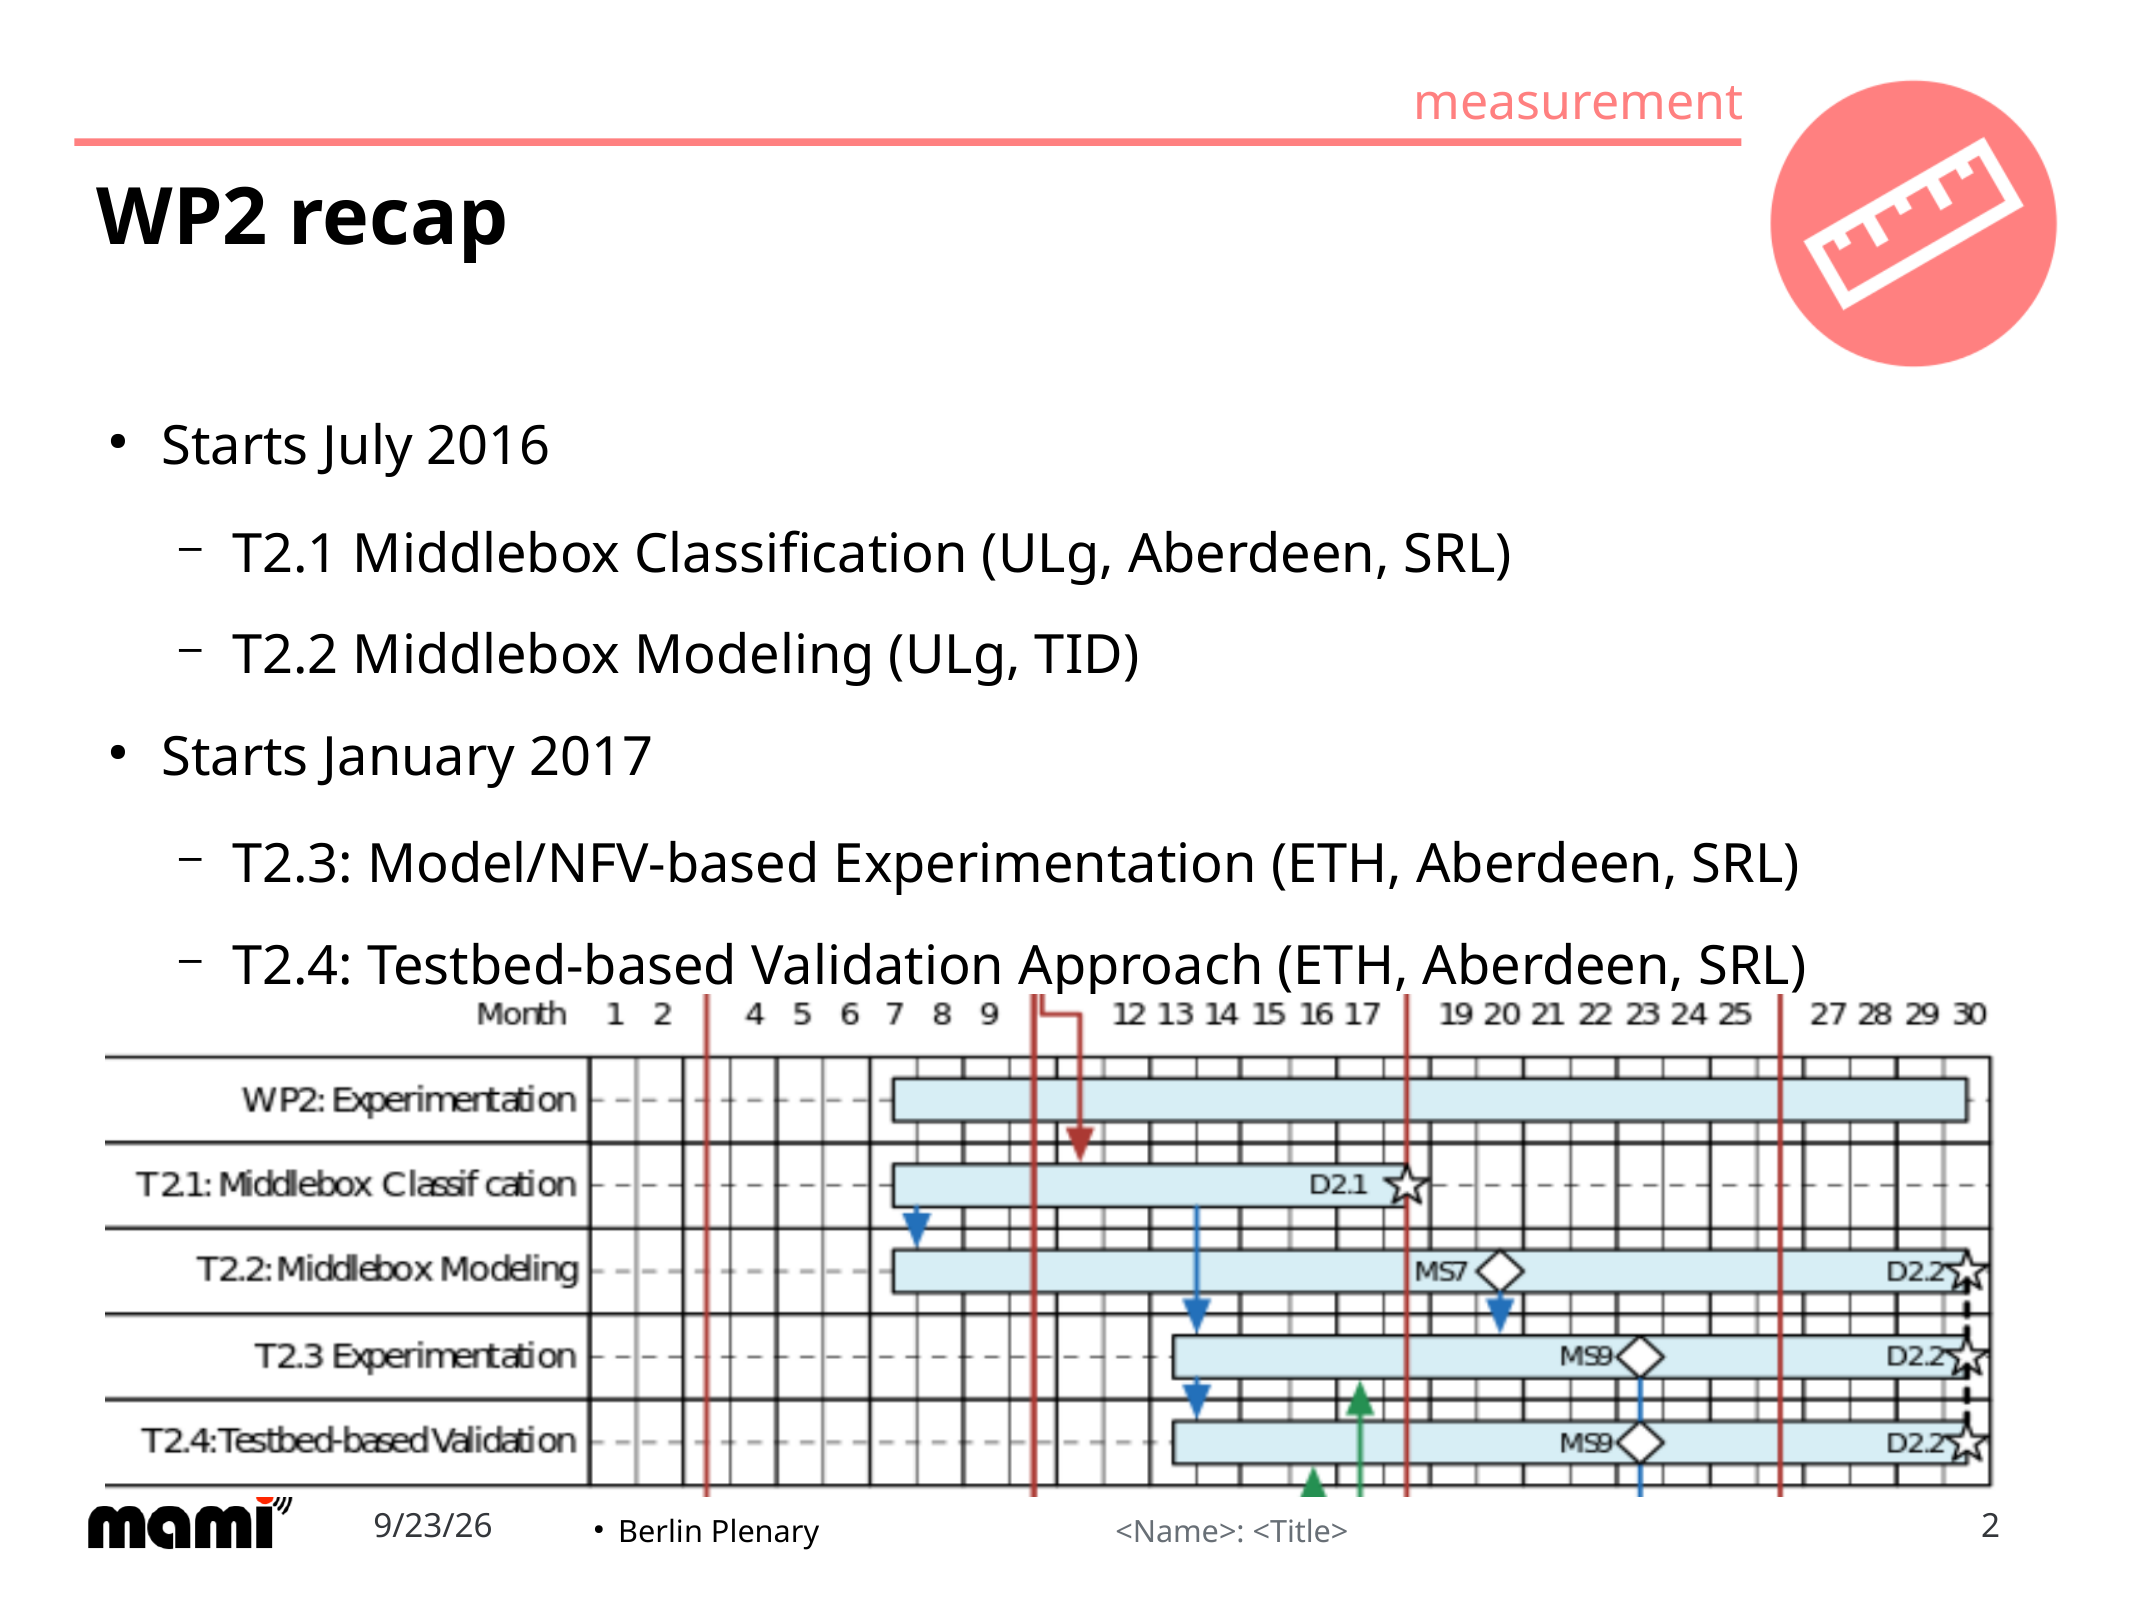

# WP2 recap
Starts July 2016
T2.1 Middlebox Classification (ULg, Aberdeen, SRL)
T2.2 Middlebox Modeling (ULg, TID)
Starts January 2017
T2.3: Model/NFV-based Experimentation (ETH, Aberdeen, SRL)
T2.4: Testbed-based Validation Approach (ETH, Aberdeen, SRL)
Berlin Plenary